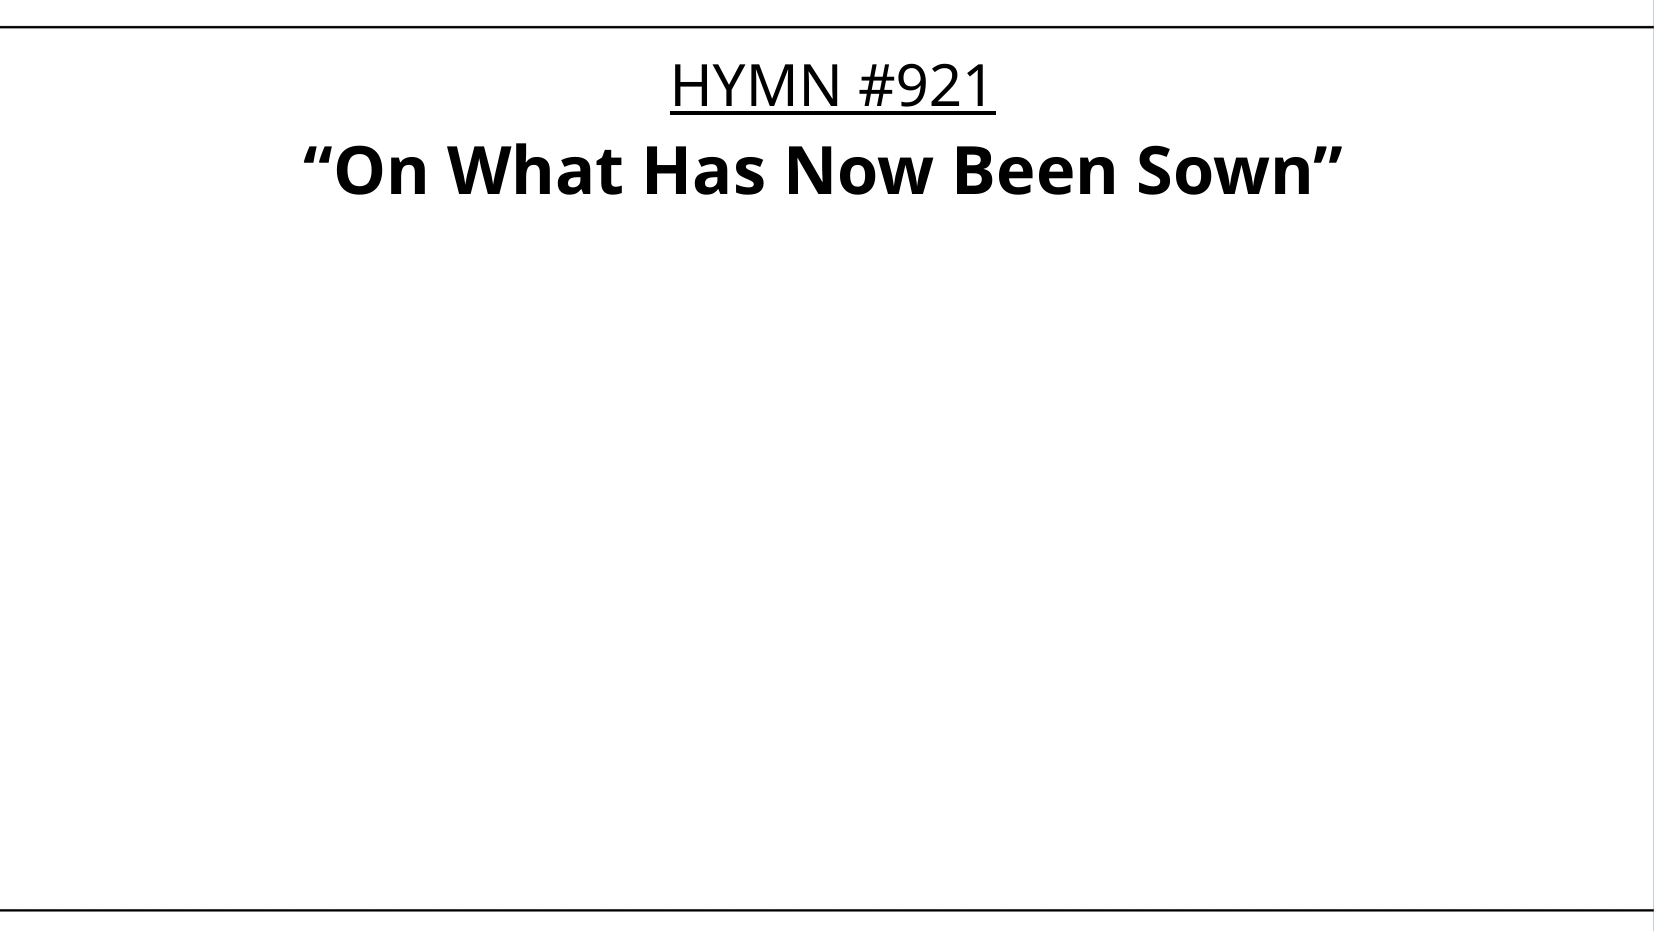

HYMN #921
“On What Has Now Been Sown”